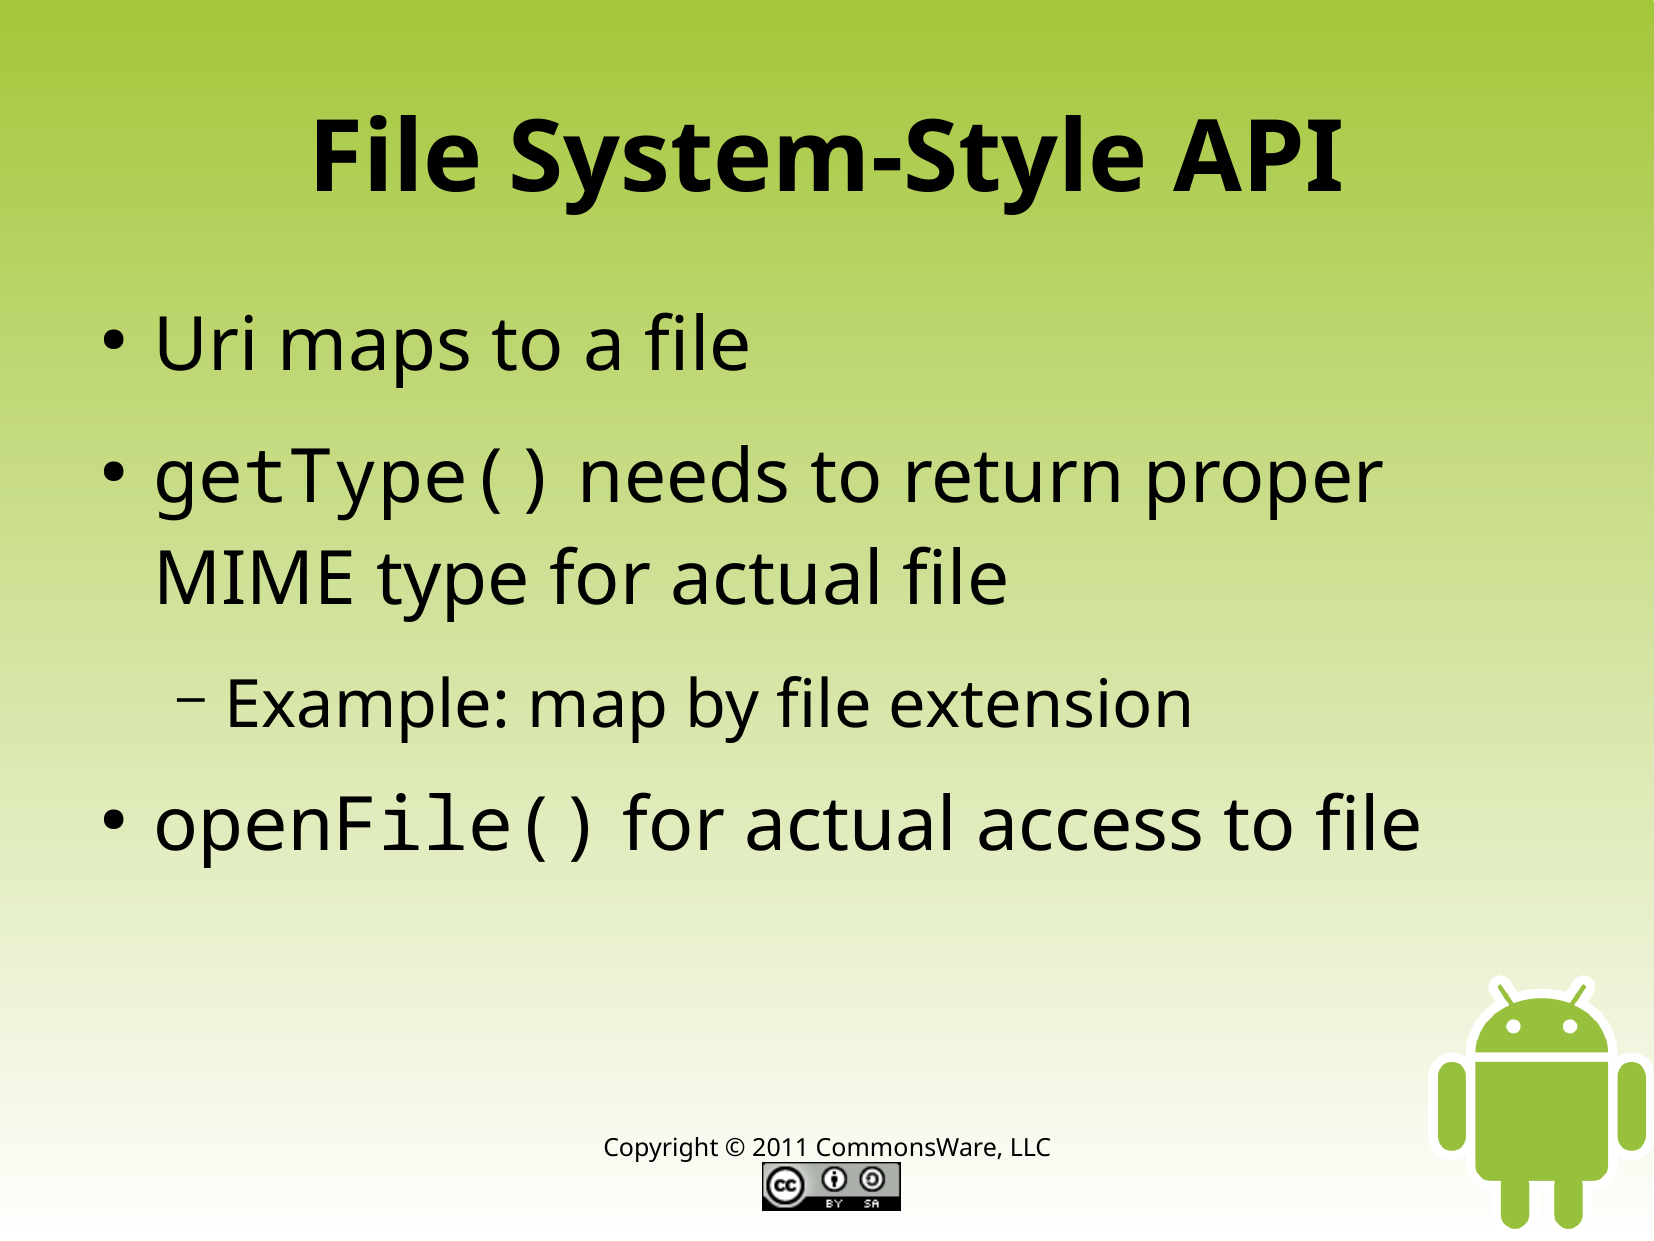

# File System-Style API
Uri maps to a file
getType() needs to return proper MIME type for actual file
Example: map by file extension
openFile() for actual access to file